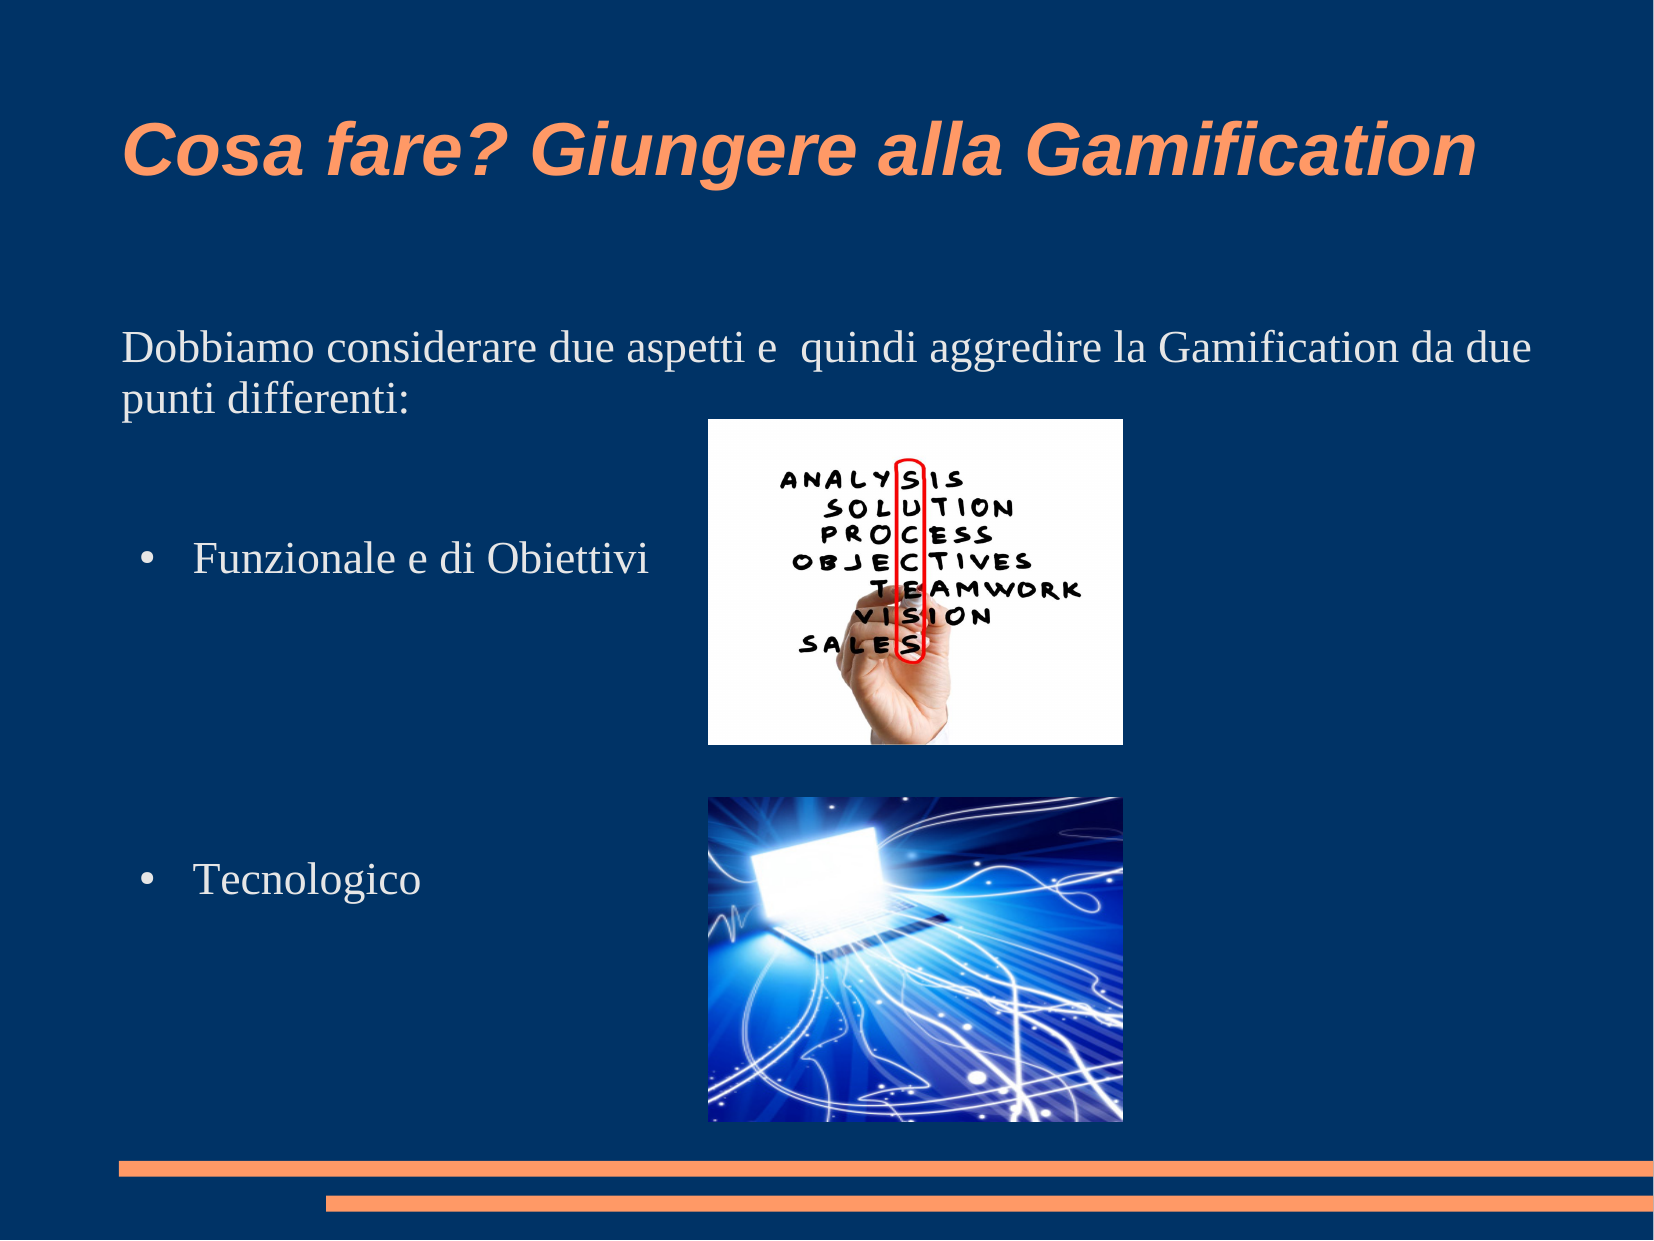

# Cosa fare? Giungere alla Gamification
Dobbiamo considerare due aspetti e quindi aggredire la Gamification da due punti differenti:
Funzionale e di Obiettivi
Tecnologico